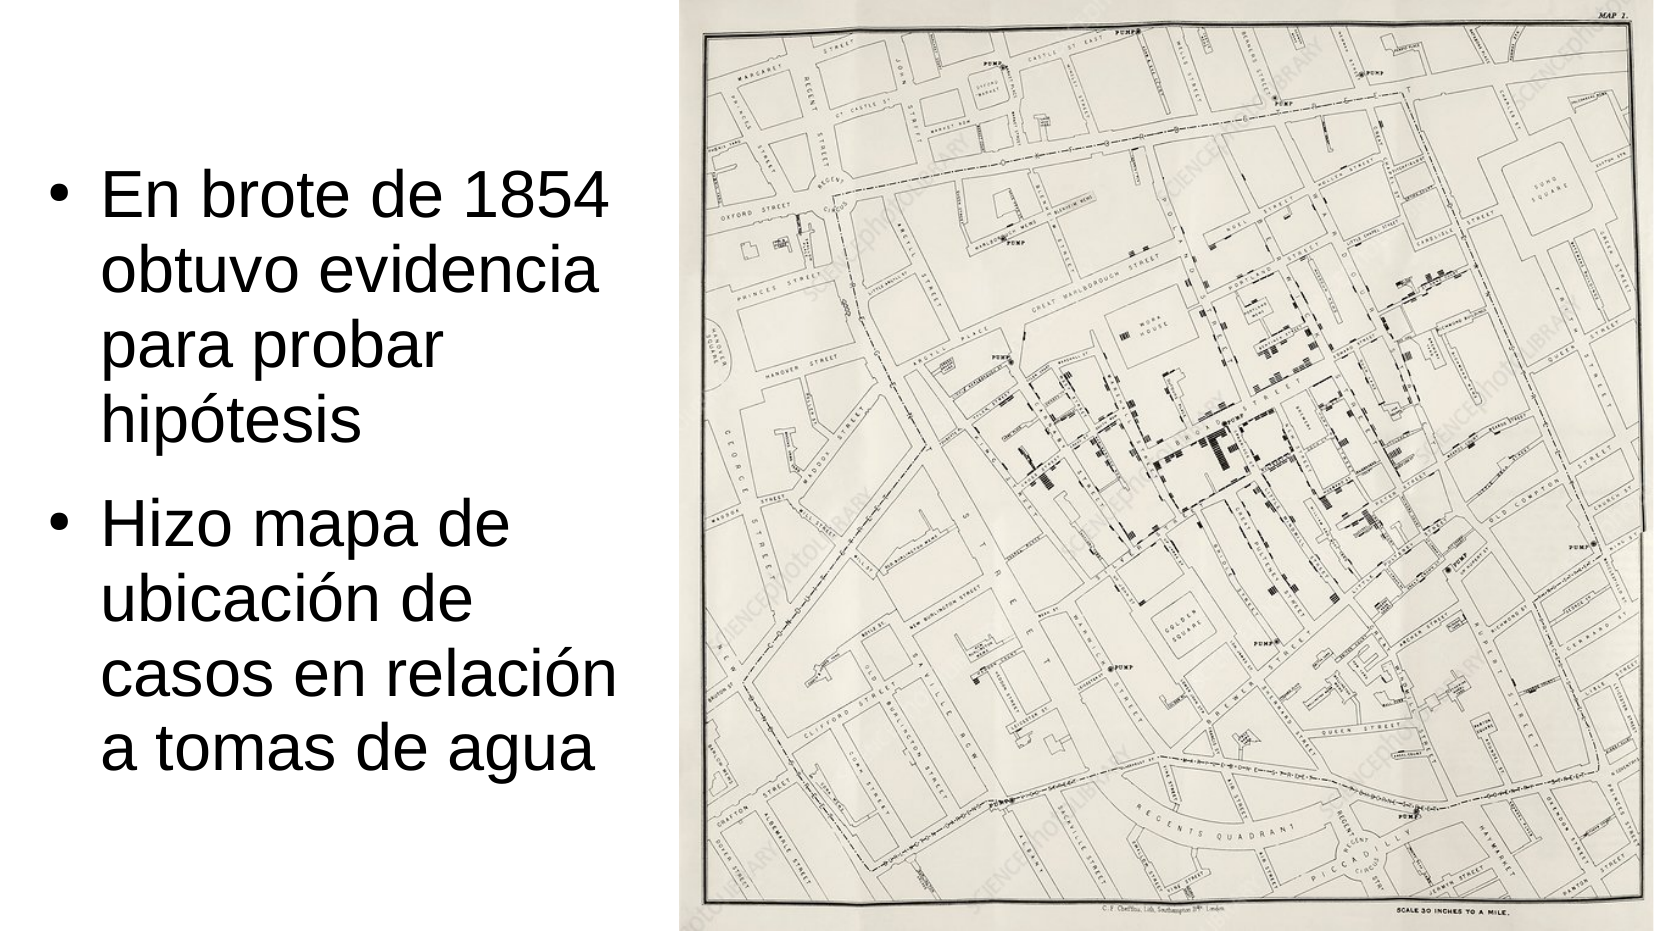

# En brote de 1854 obtuvo evidencia para probar hipótesis
Hizo mapa de ubicación de casos en relación a tomas de agua